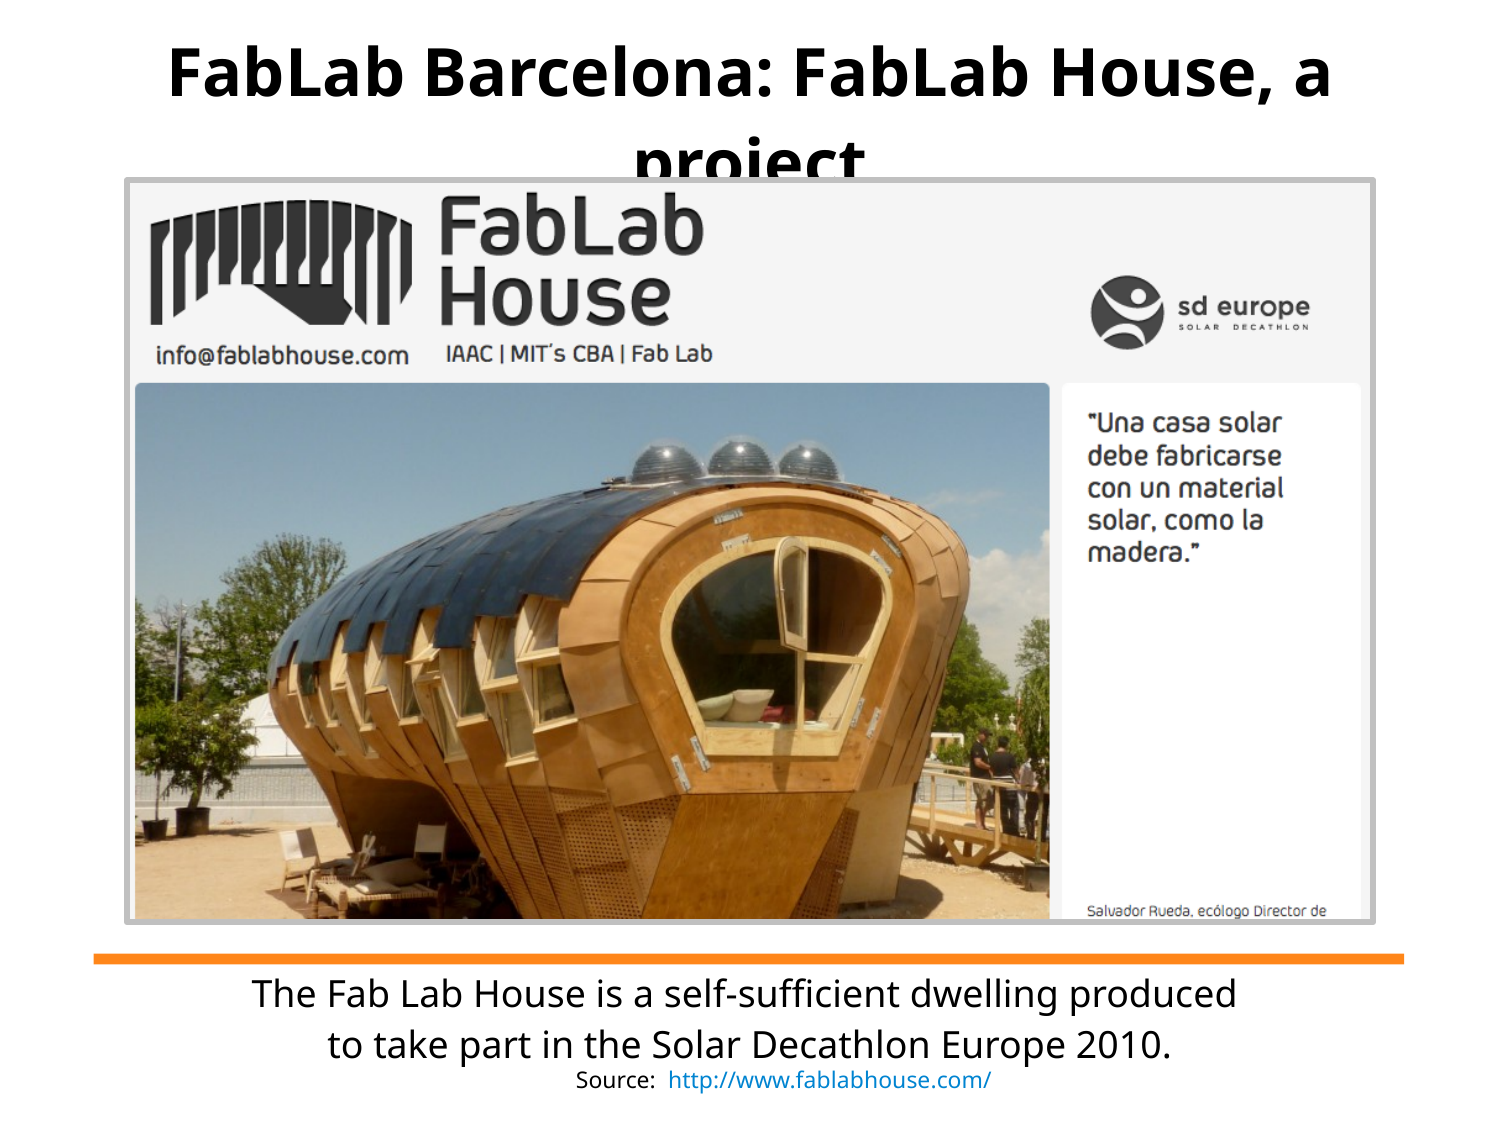

# FabLab Barcelona: FabLab House, a project
The Fab Lab House is a self-sufficient dwelling produced
to take part in the Solar Decathlon Europe 2010.
Source: http://www.fablabhouse.com/